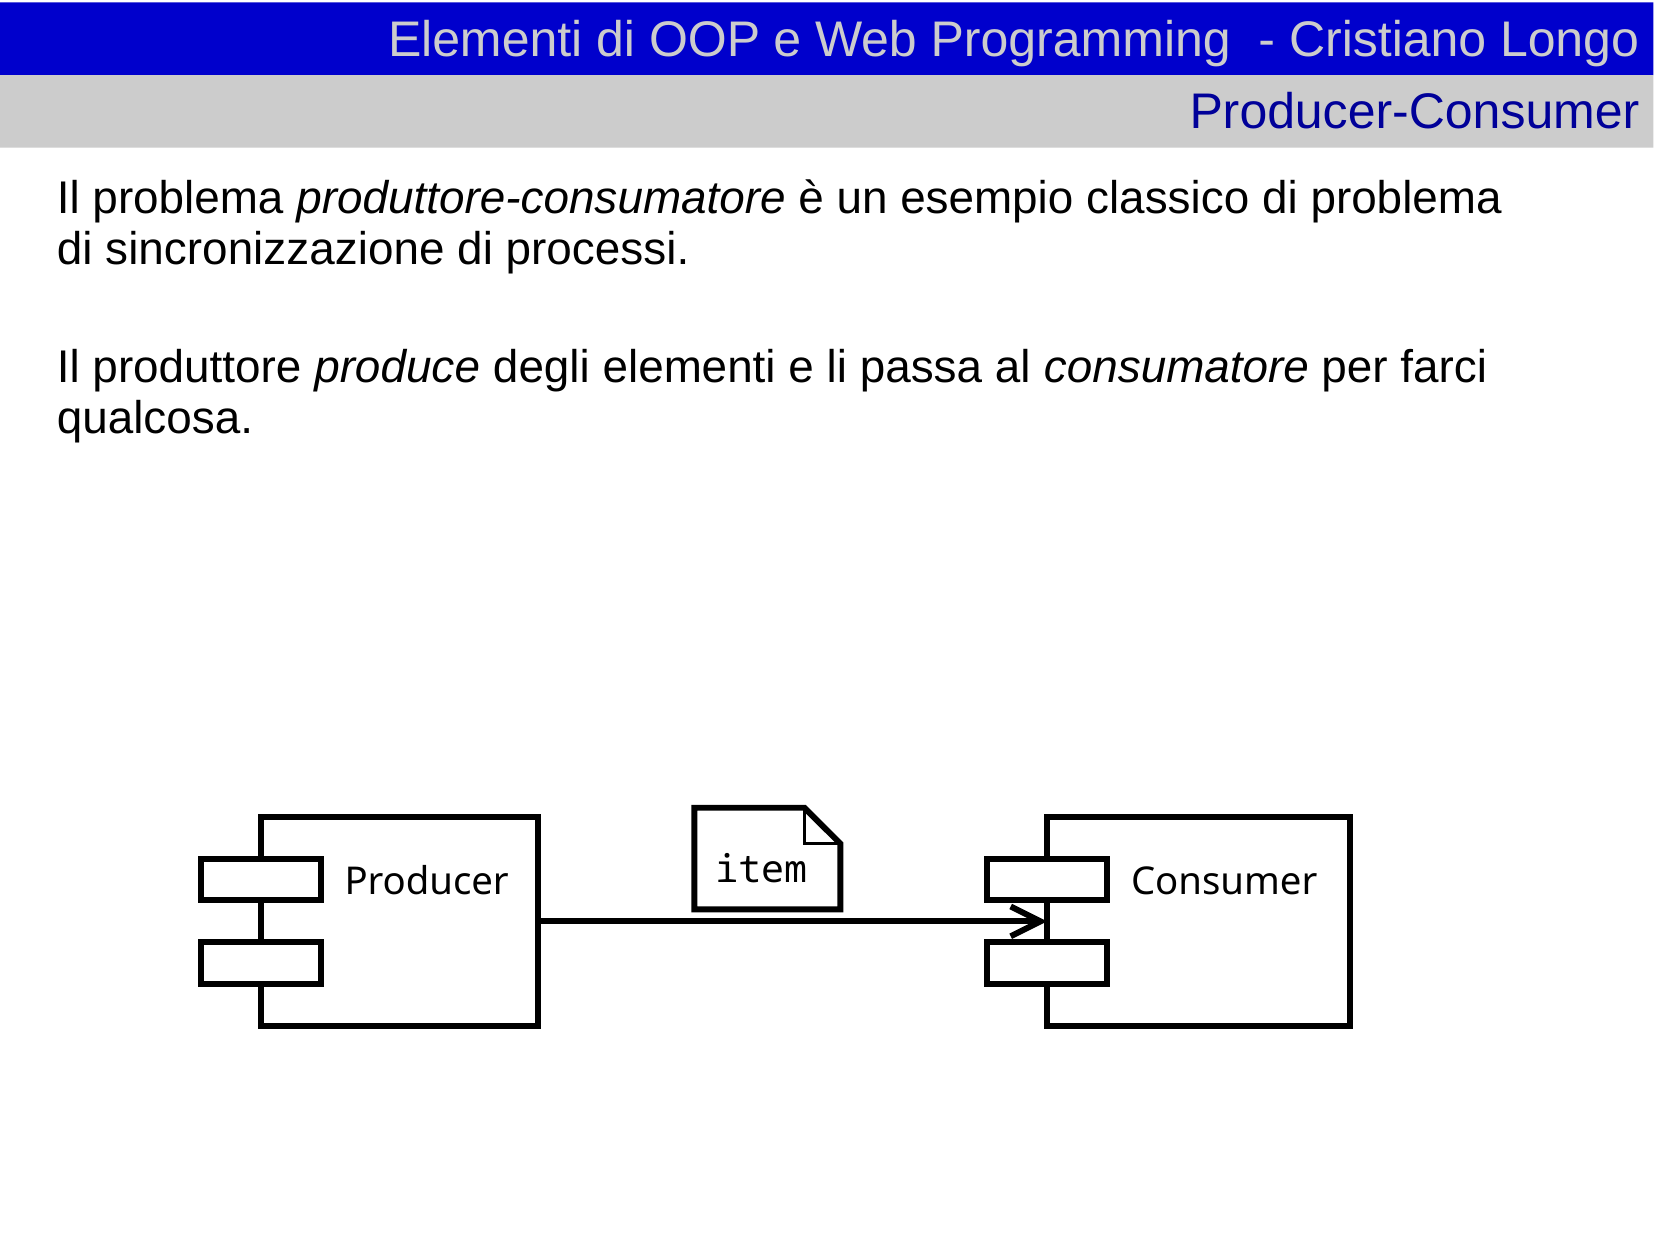

# Elementi di OOP e Web Programming - Cristiano Longo
Producer-Consumer
Il problema produttore-consumatore è un esempio classico di problema di sincronizzazione di processi.
Il produttore produce degli elementi e li passa al consumatore per farci qualcosa.